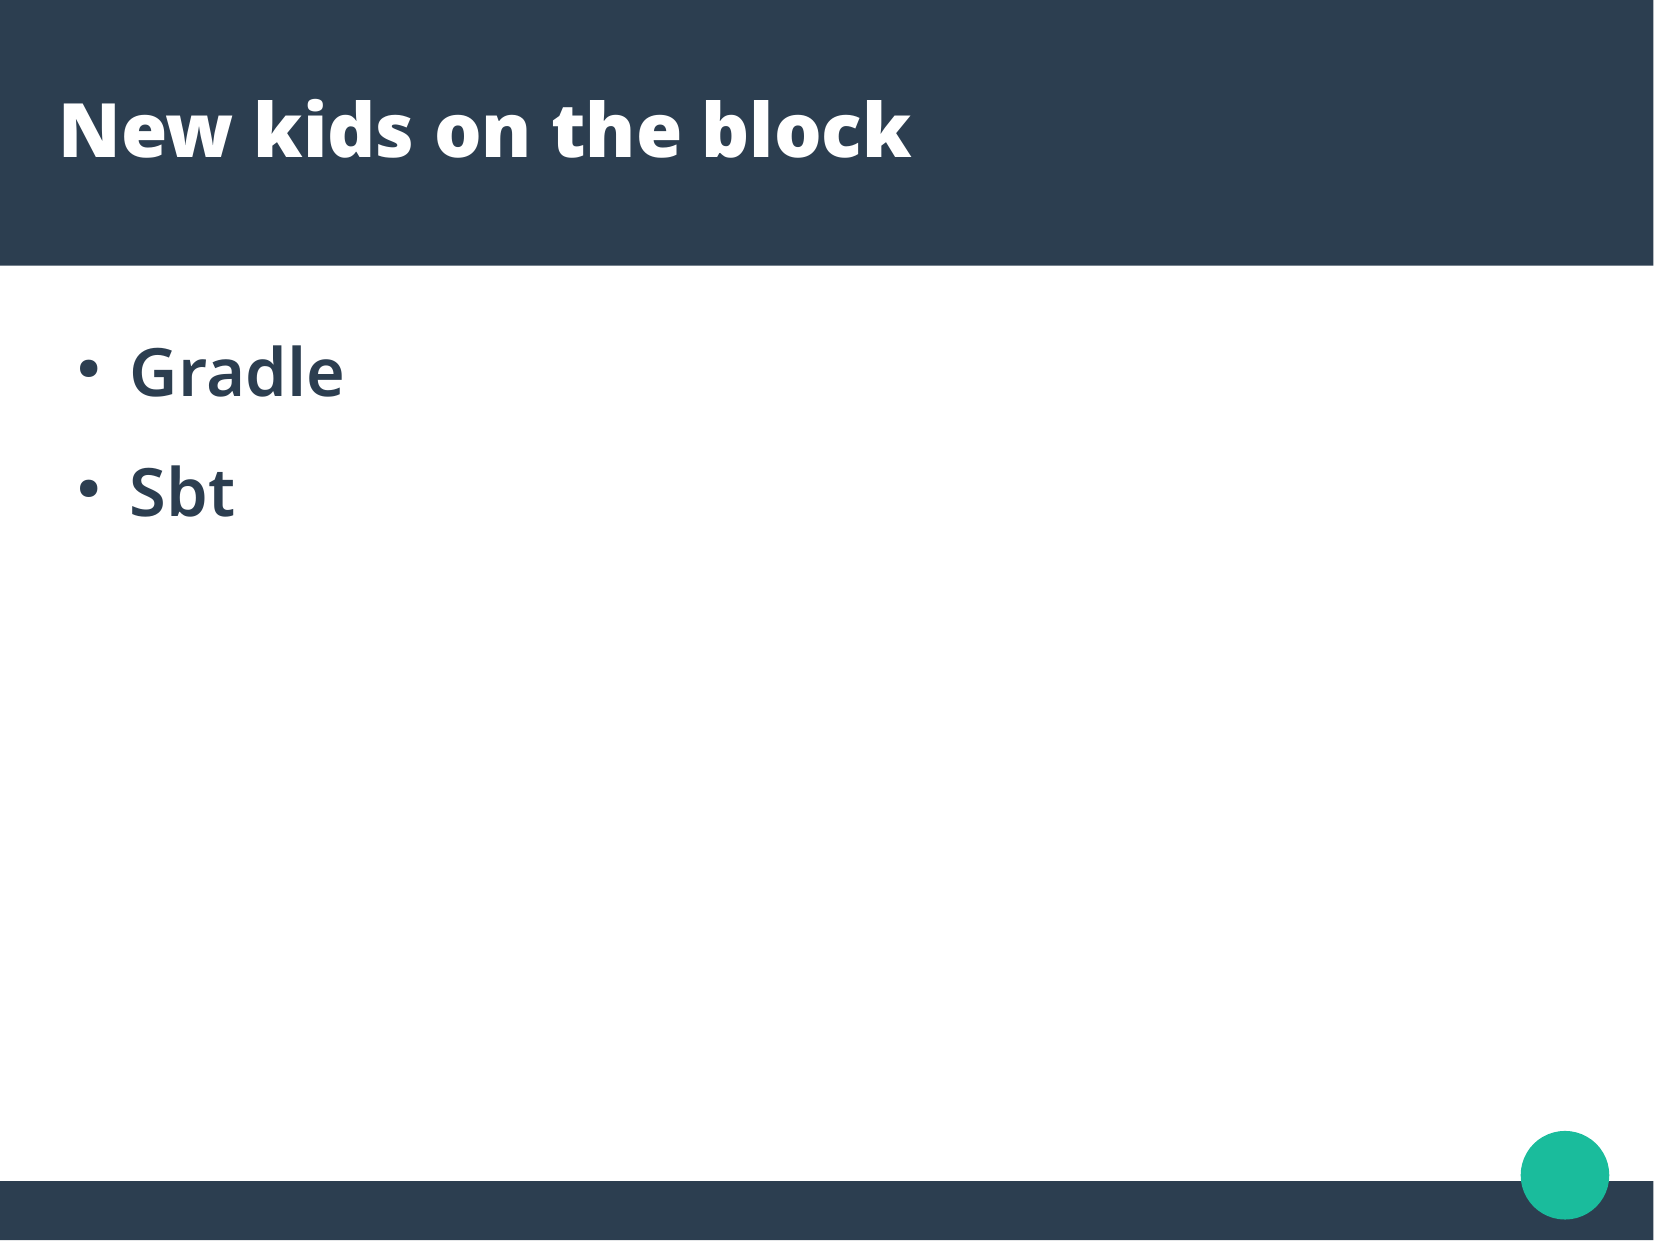

# New kids on the block
Gradle
Sbt